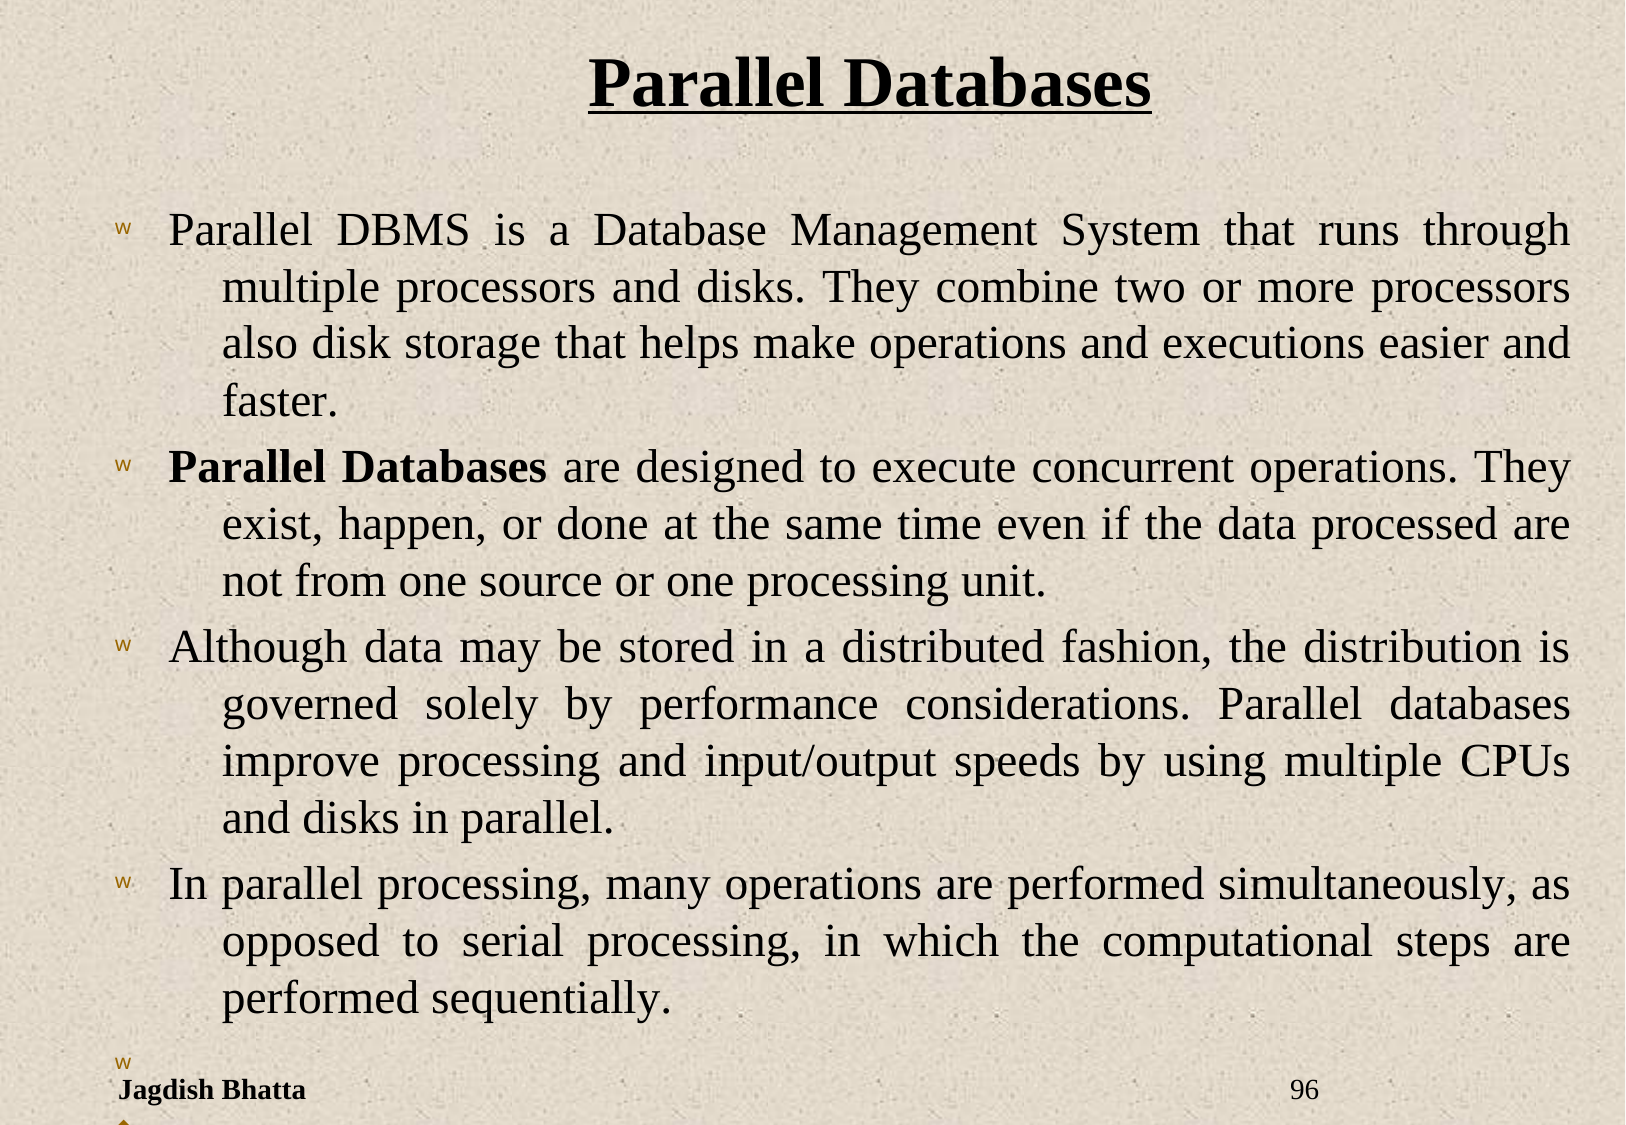

# Parallel Databases
Parallel DBMS is a Database Management System that runs through multiple processors and disks. They combine two or more processors also disk storage that helps make operations and executions easier and faster.
Parallel Databases are designed to execute concurrent operations. They exist, happen, or done at the same time even if the data processed are not from one source or one processing unit.
Although data may be stored in a distributed fashion, the distribution is governed solely by performance considerations. Parallel databases improve processing and input/output speeds by using multiple CPUs and disks in parallel.
In parallel processing, many operations are performed simultaneously, as opposed to serial processing, in which the computational steps are performed sequentially.
Jagdish Bhatta
95